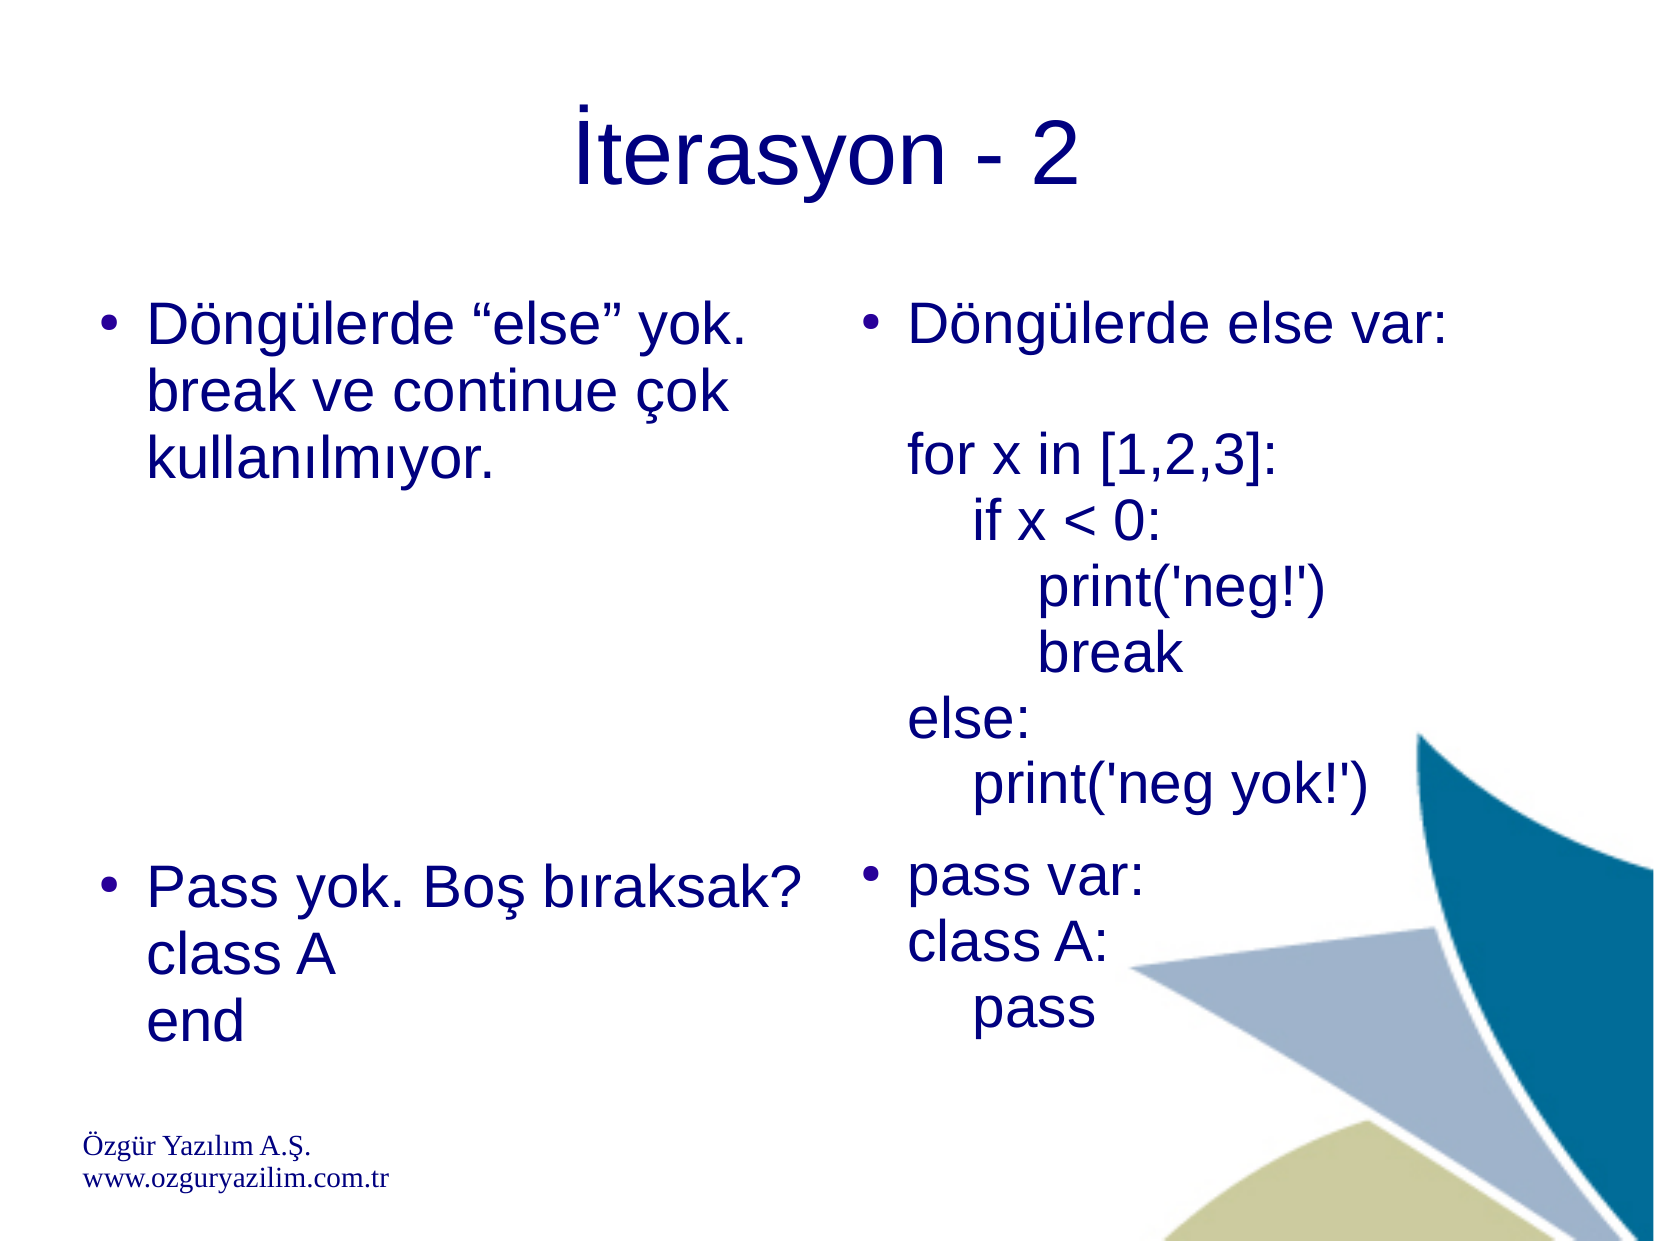

# İterasyon - 2
Döngülerde “else” yok. break ve continue çok kullanılmıyor.
Pass yok. Boş bıraksak?
class A
end
Döngülerde else var:
for x in [1,2,3]:
	if x < 0:
		print('neg!')
		break
else:
	print('neg yok!')
pass var:
class A:
	pass